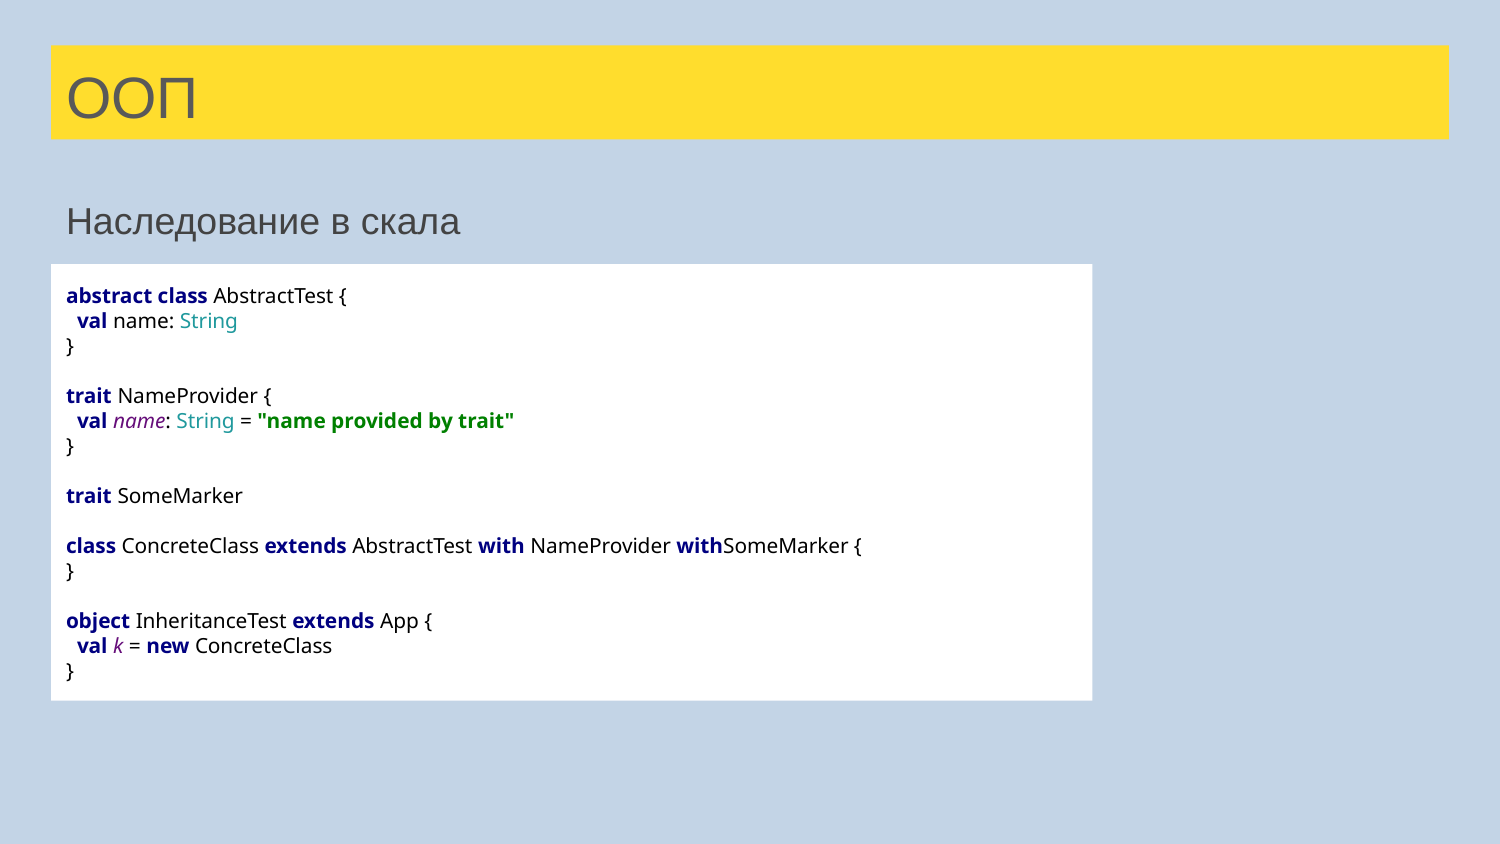

# ООП
Наследование в скала
abstract class AbstractTest {
 val name: String
}
trait NameProvider {
 val name: String = "name provided by trait"
}
trait SomeMarker
class ConcreteClass extends AbstractTest with NameProvider withSomeMarker {
}
object InheritanceTest extends App {
 val k = new ConcreteClass
}